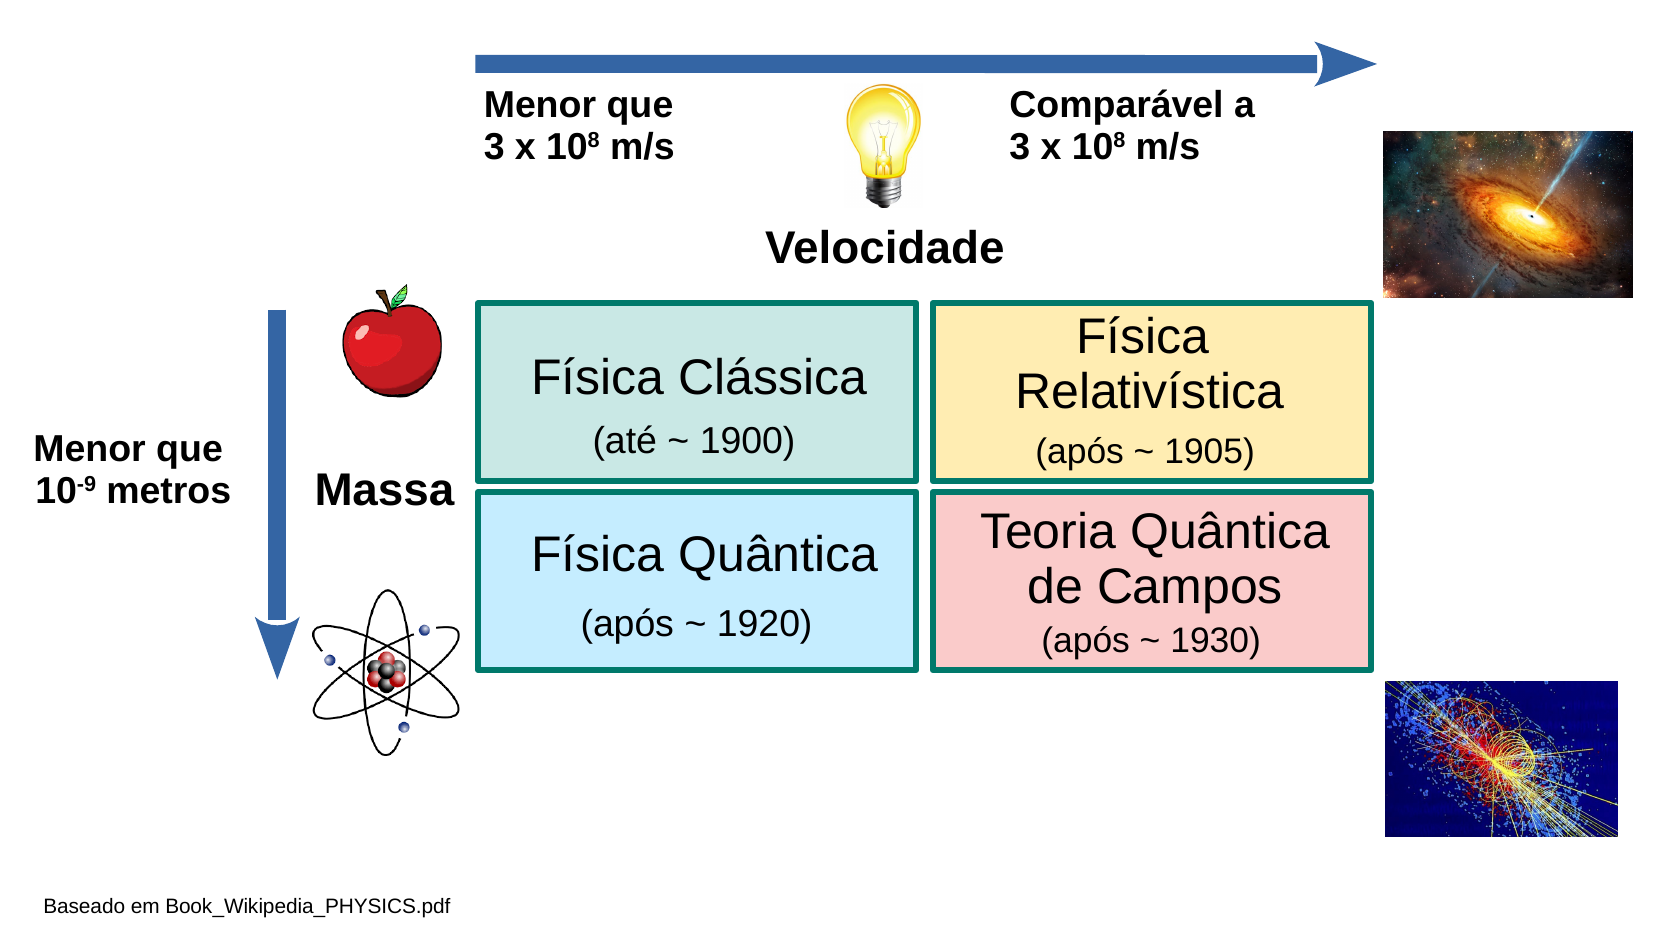

Menor que
3 x 108 m/s
Comparável a
3 x 108 m/s
Velocidade
Física
Relativística
Física Clássica
(até ~ 1900)
Menor que
10-9 metros
(após ~ 1905)
Massa
Teoria Quântica
de Campos
Física Quântica
(após ~ 1920)
(após ~ 1930)
Baseado em Book_Wikipedia_PHYSICS.pdf